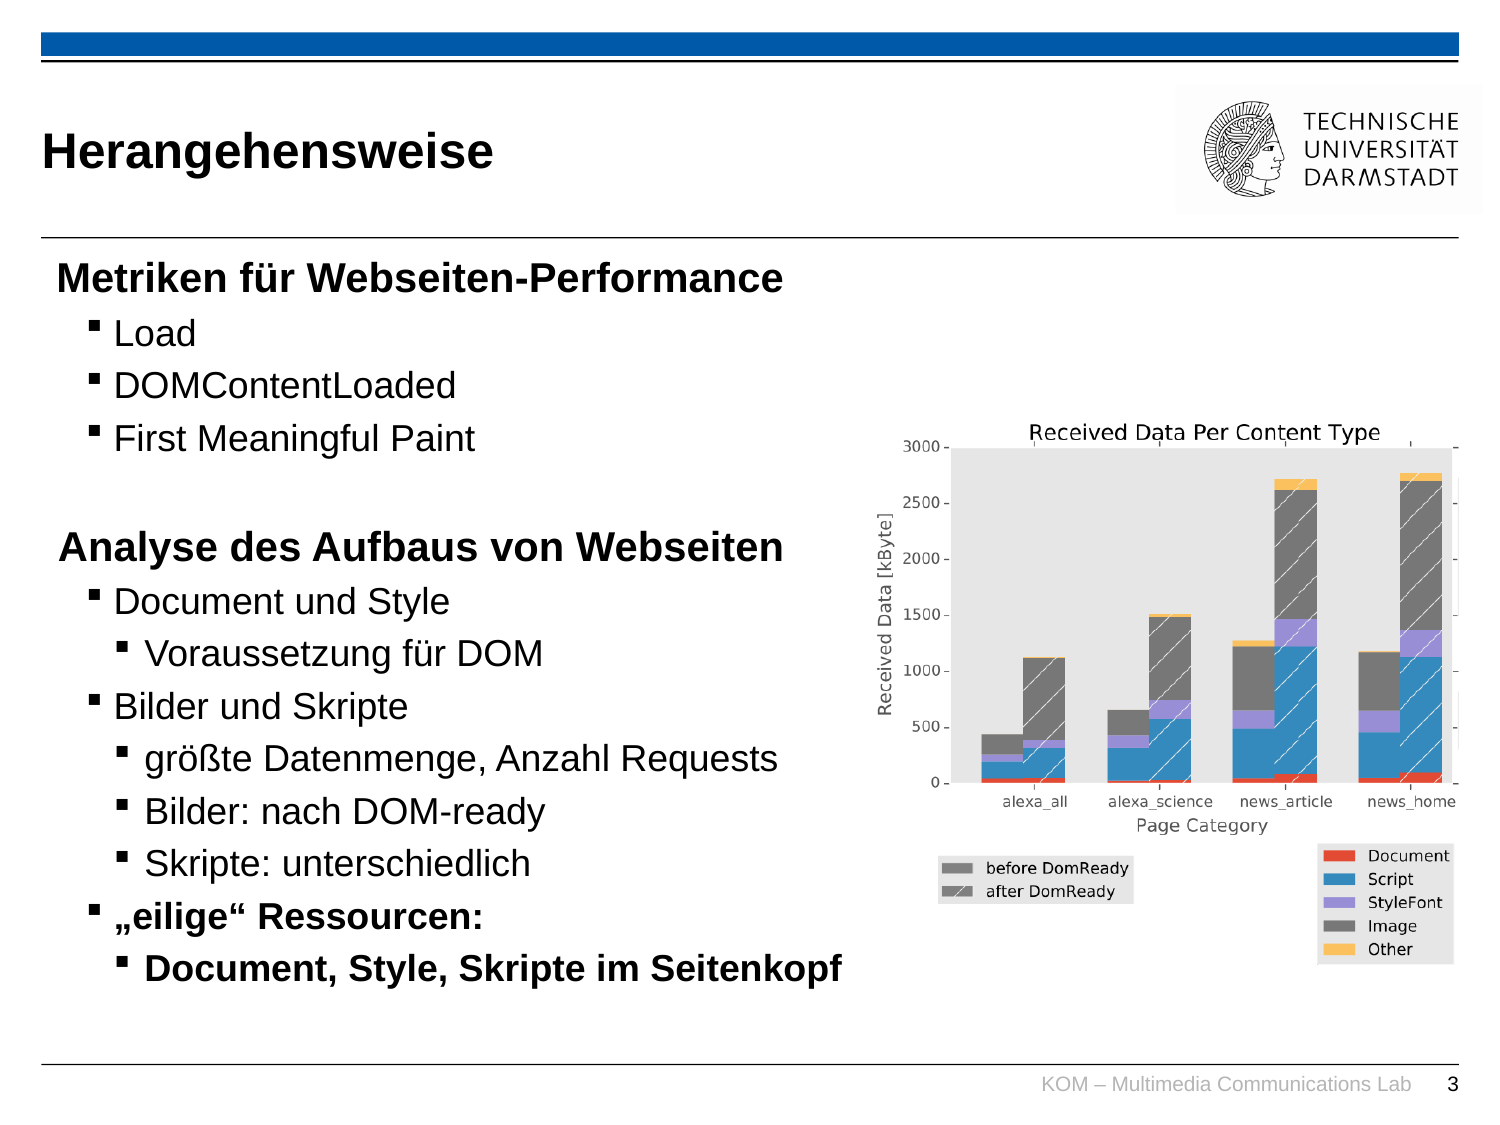

Herangehensweise
# Metriken für Webseiten-Performance
Load
DOMContentLoaded
First Meaningful Paint
Analyse des Aufbaus von Webseiten
Document und Style
Voraussetzung für DOM
Bilder und Skripte
größte Datenmenge, Anzahl Requests
Bilder: nach DOM-ready
Skripte: unterschiedlich
„eilige“ Ressourcen:
Document, Style, Skripte im Seitenkopf